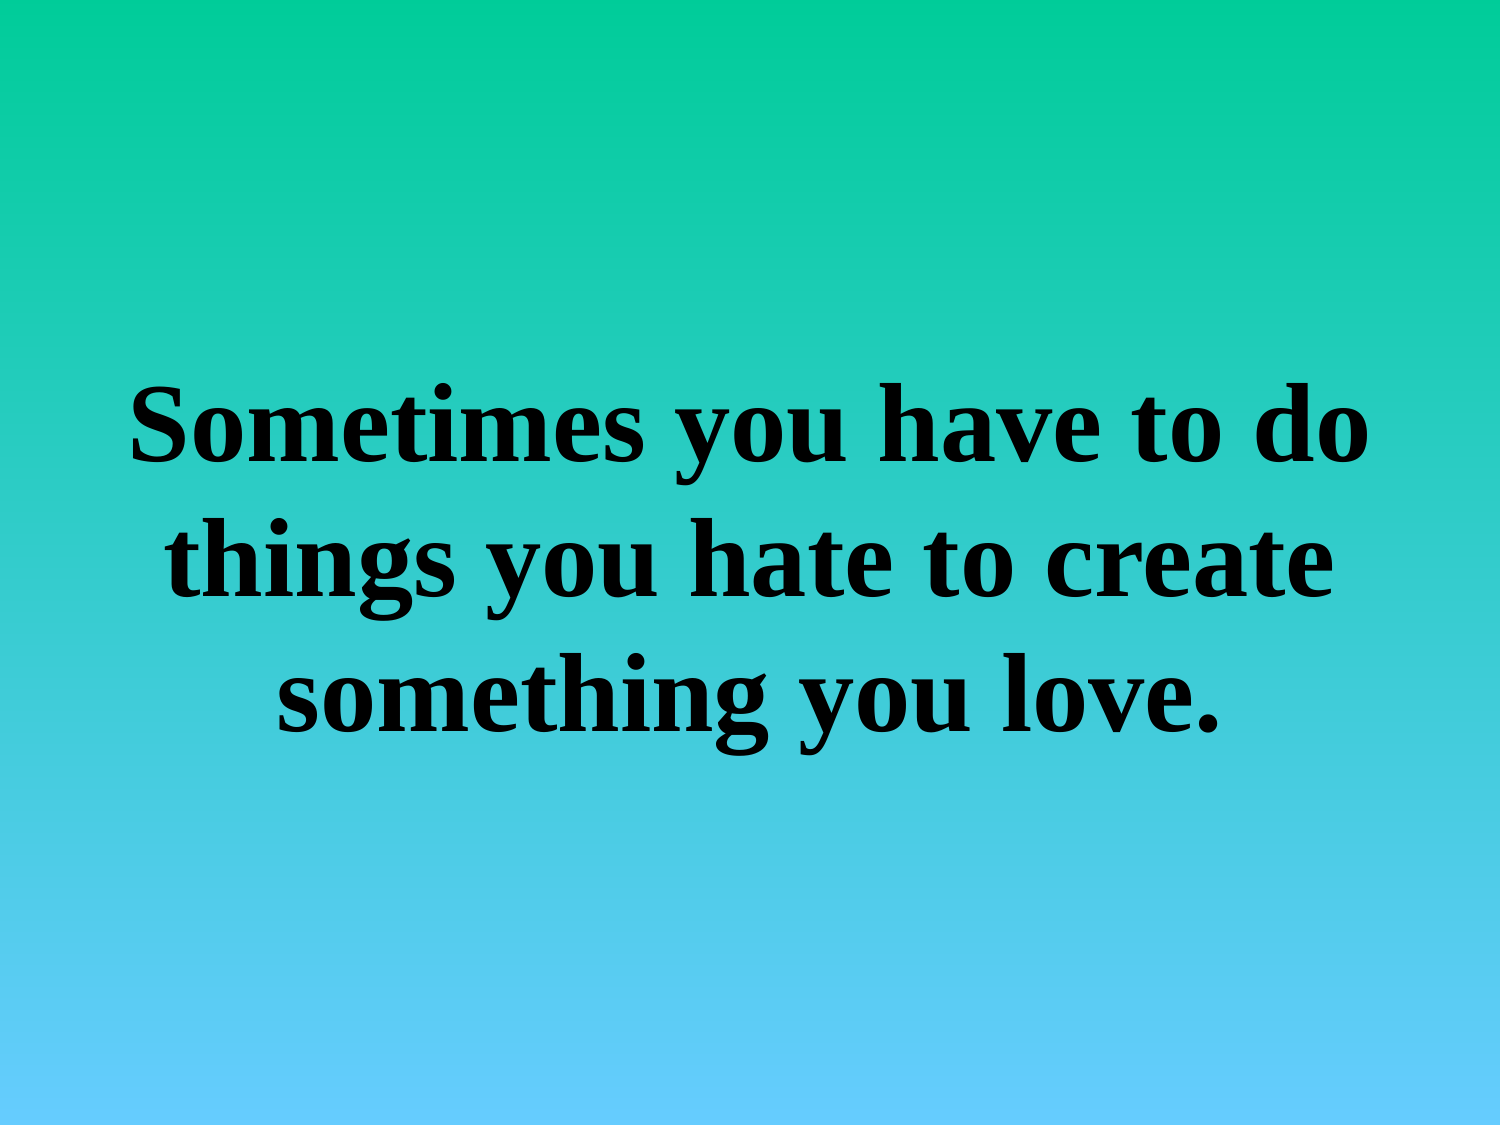

# Sometimes you have to do things you hate to create something you love.